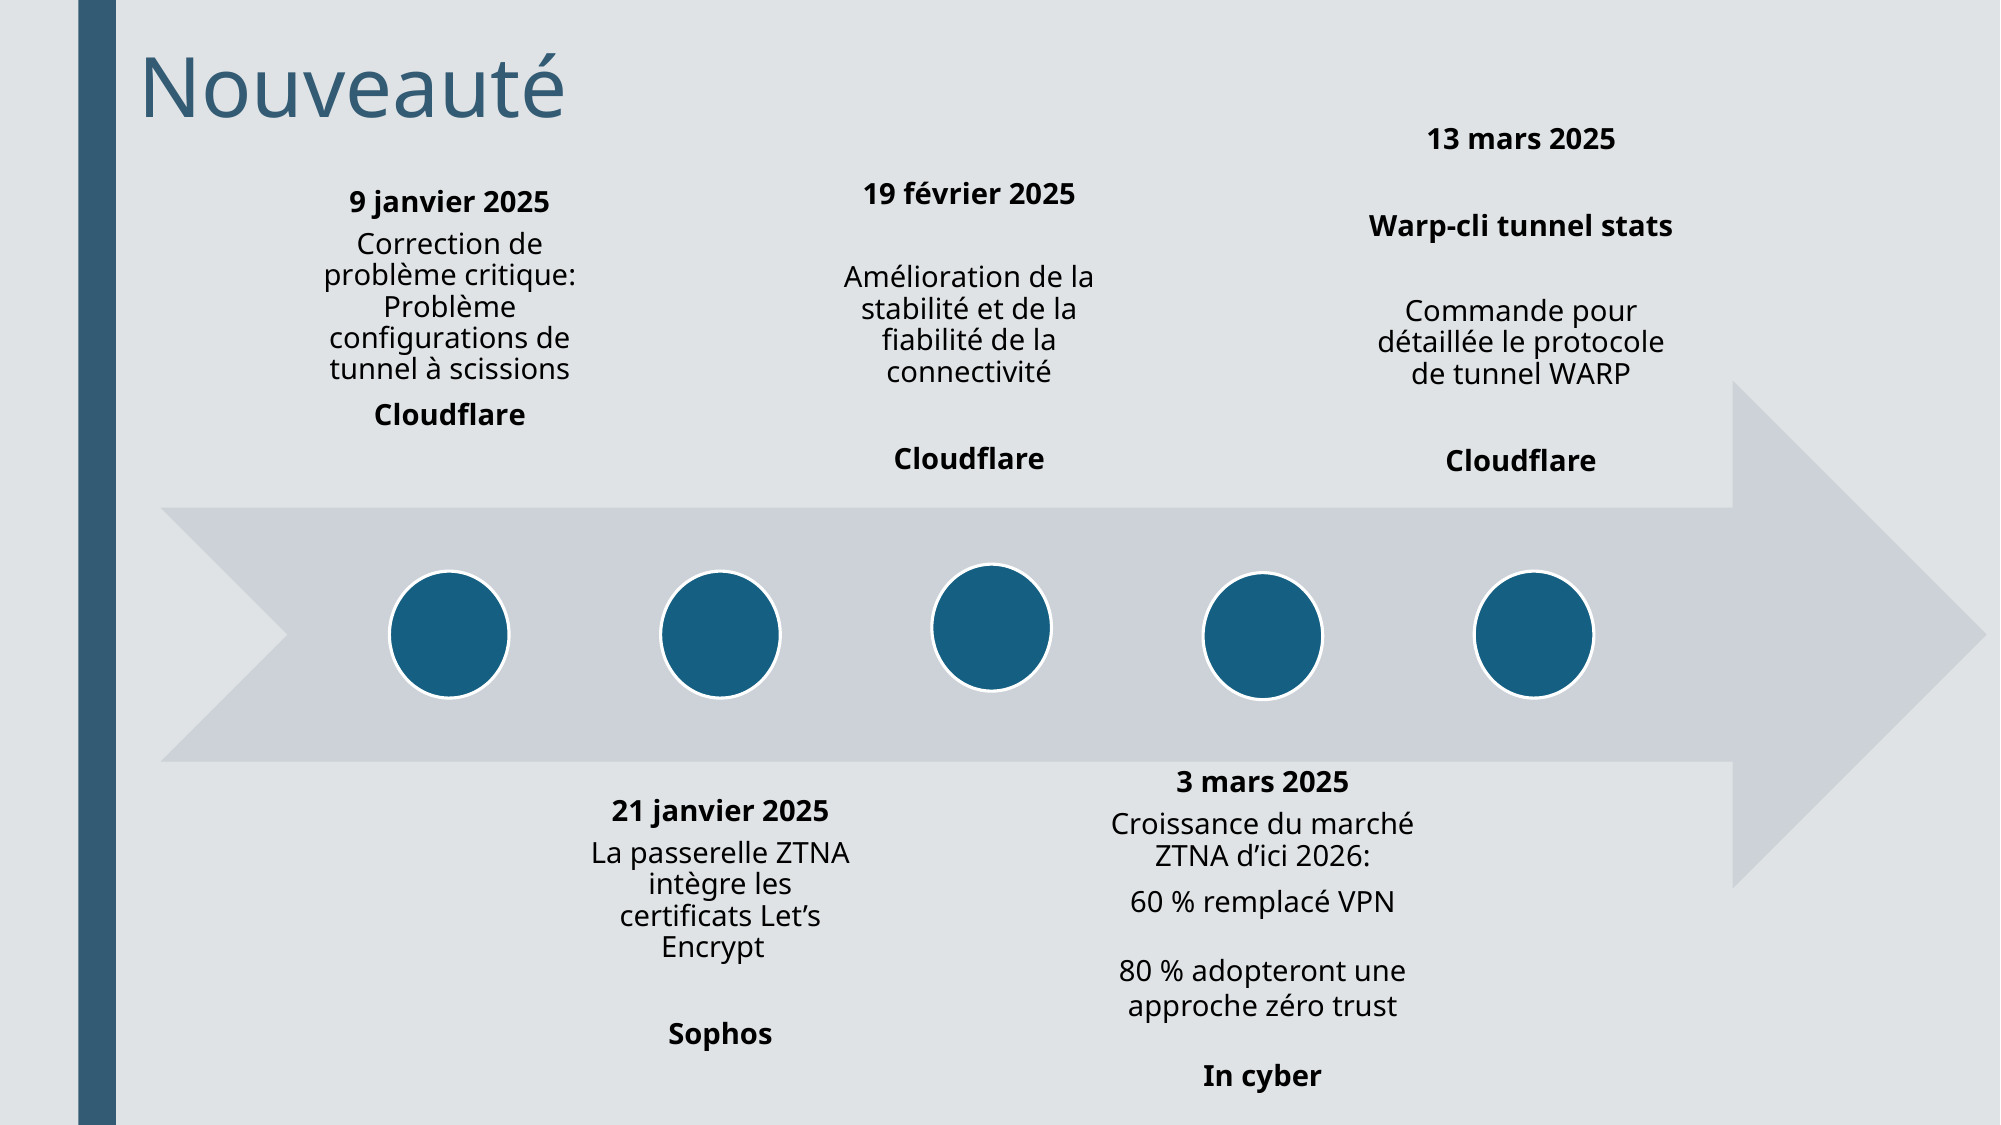

21 janvier 2025
La passerelle ZTNA intègre les certificats Let’s Encrypt
Sophos
# Nouveauté
13 mars 2025
Warp-cli tunnel stats
Commande pour détaillée le protocole de tunnel WARP
Cloudflare
19 février 2025
Amélioration de la stabilité et de la fiabilité de la connectivité
Cloudflare
9 janvier 2025
Correction de problème critique: Problème configurations de tunnel à scissions
Cloudflare
3 mars 2025
Croissance du marché ZTNA d’ici 2026:
60 % remplacé VPN
80 % adopteront une approche zéro trust
In cyber